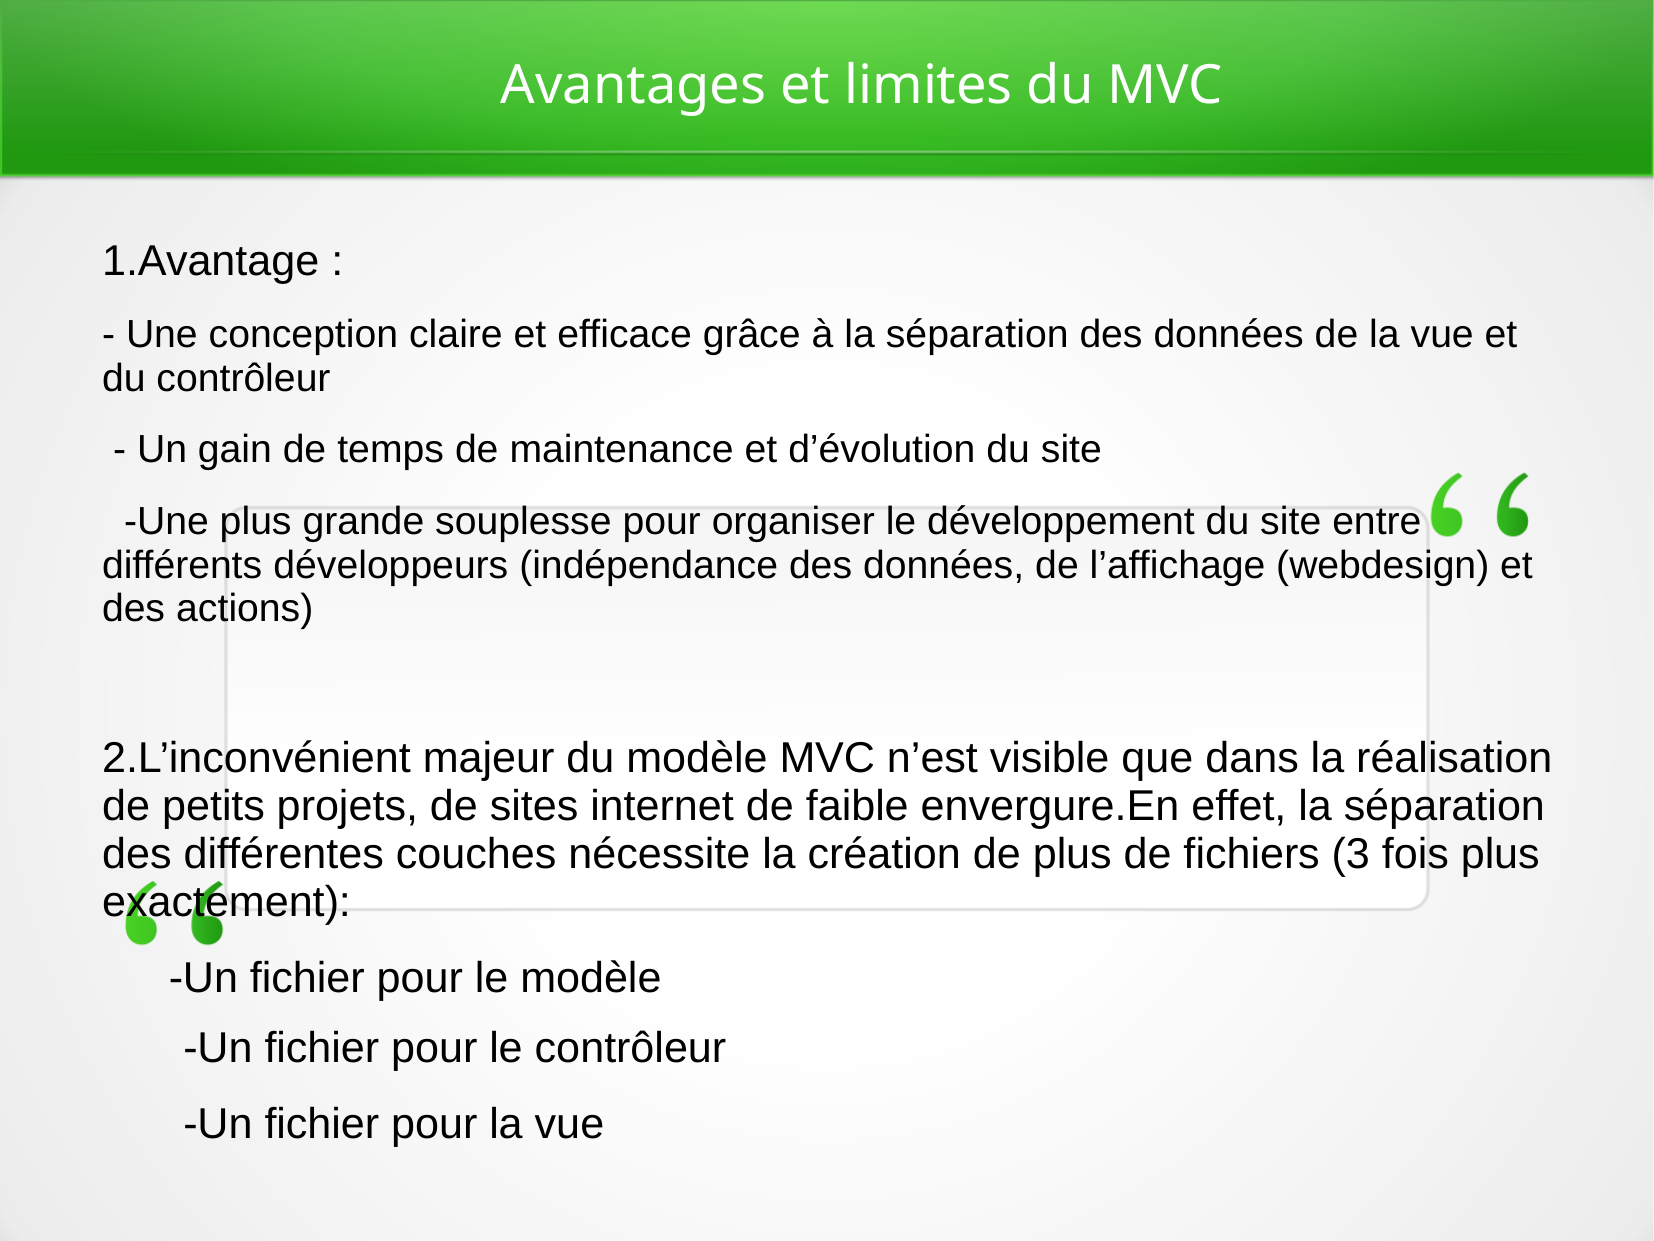

# Avantages et limites du MVC
1.Avantage :
- Une conception claire et efficace grâce à la séparation des données de la vue et du contrôleur
 - Un gain de temps de maintenance et d’évolution du site
 -Une plus grande souplesse pour organiser le développement du site entre différents développeurs (indépendance des données, de l’affichage (webdesign) et des actions)
2.L’inconvénient majeur du modèle MVC n’est visible que dans la réalisation de petits projets, de sites internet de faible envergure.En effet, la séparation des différentes couches nécessite la création de plus de fichiers (3 fois plus exactement):
-Un fichier pour le modèle
 	 -Un fichier pour le contrôleur
 	 -Un fichier pour la vue